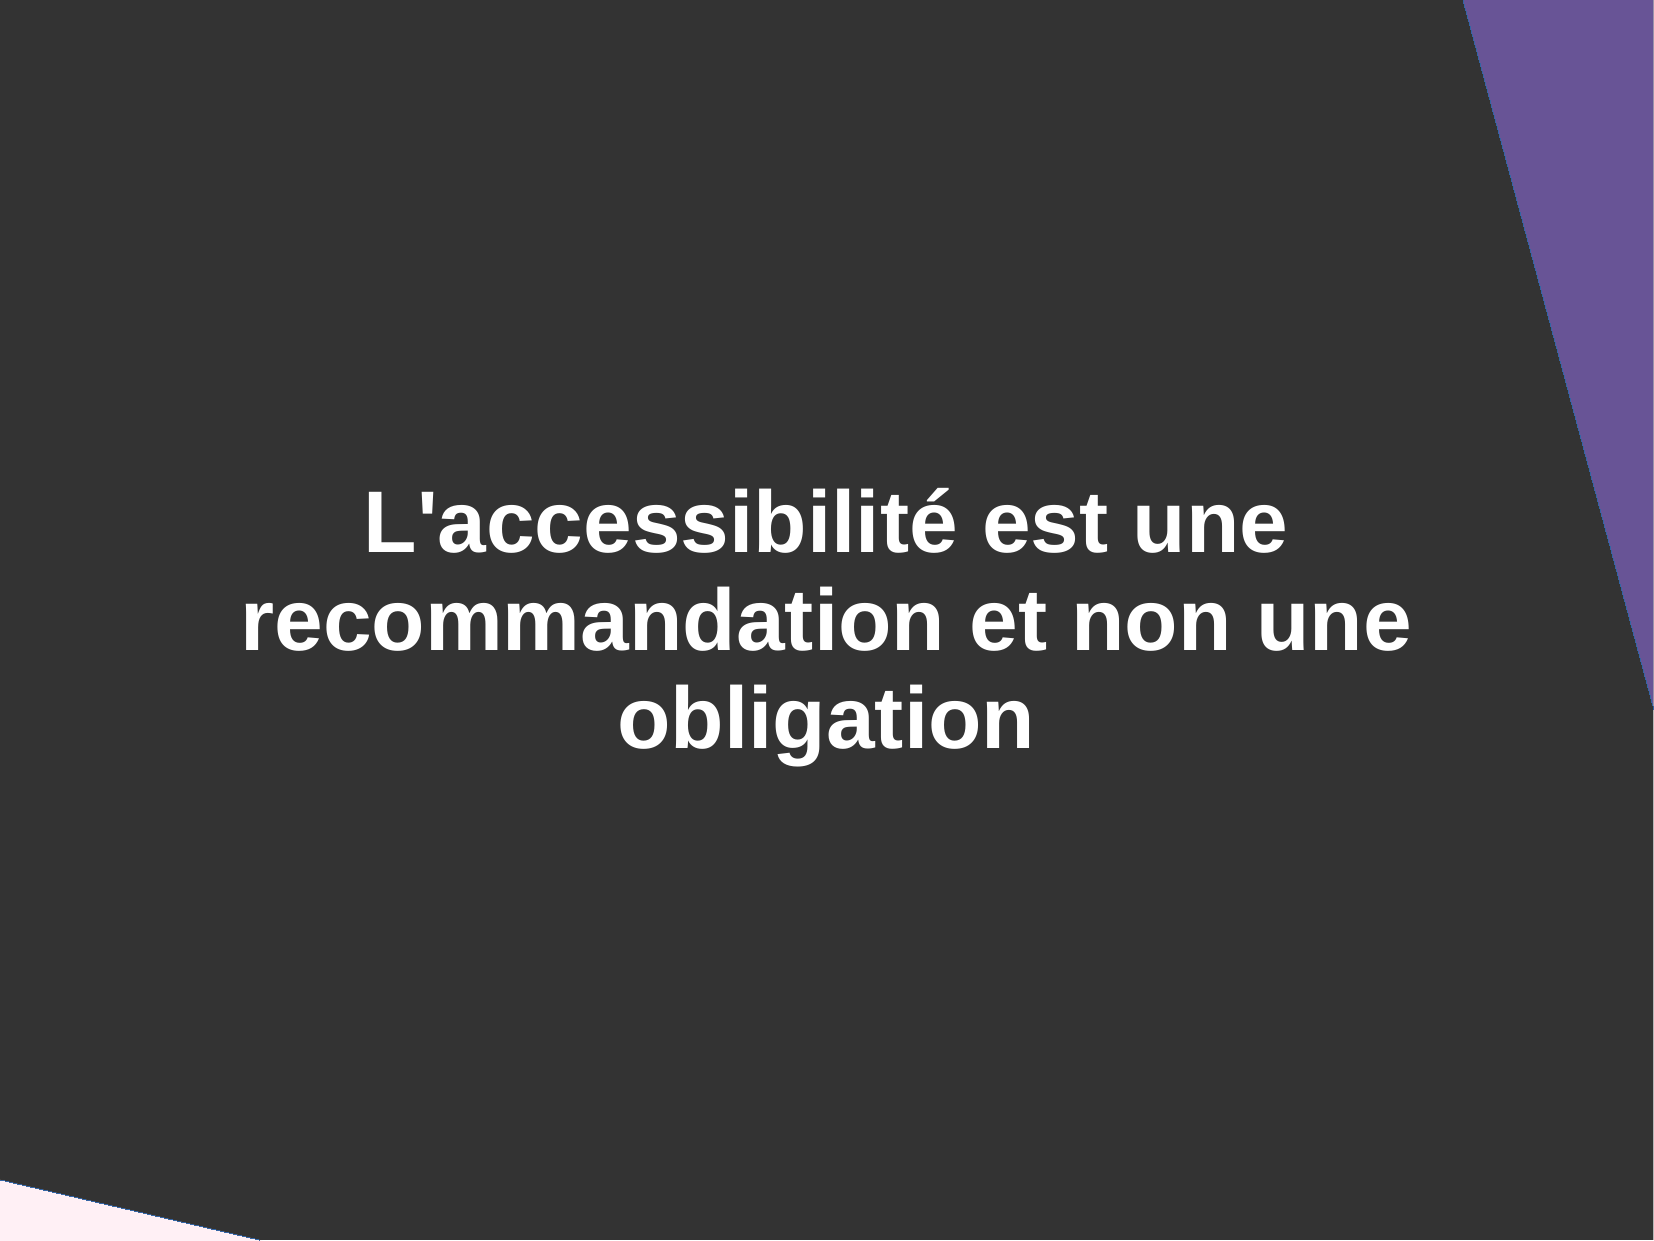

# L'accessibilité est une recommandation et non une obligation